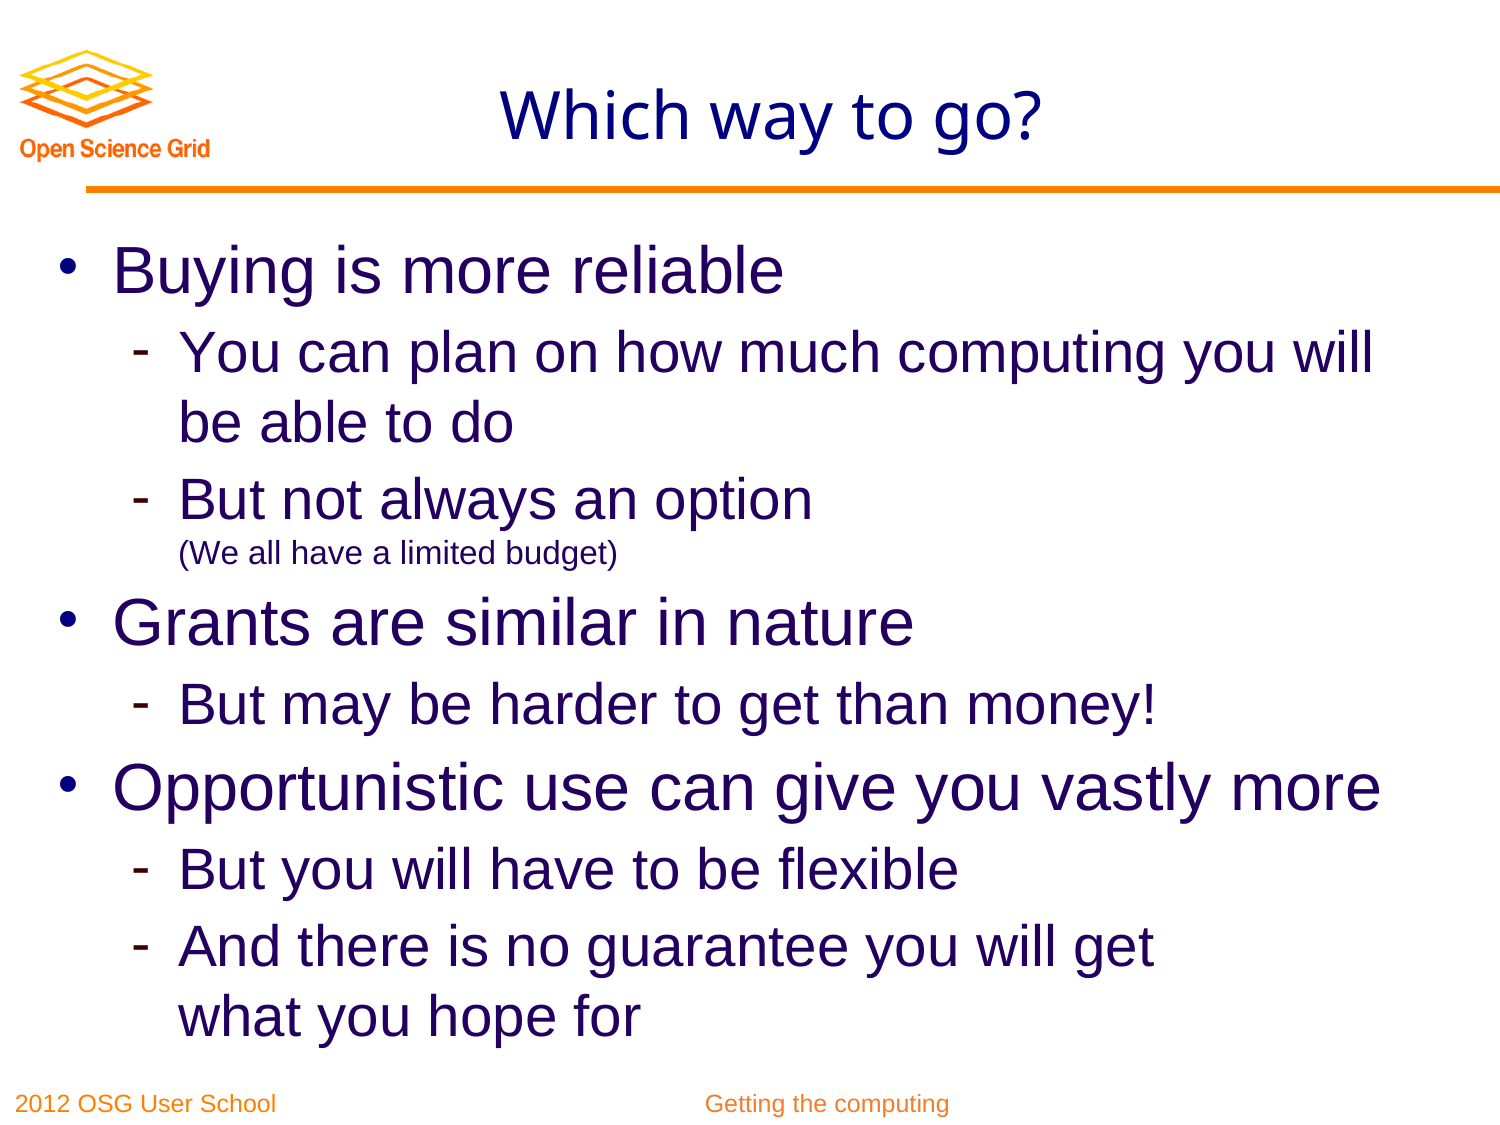

# Which way to go?
Buying is more reliable
You can plan on how much computing you will be able to do
But not always an option
(We all have a limited budget)
Grants are similar in nature
But may be harder to get than money!
Opportunistic use can give you vastly more
But you will have to be flexible
And there is no guarantee you will get
what you hope for